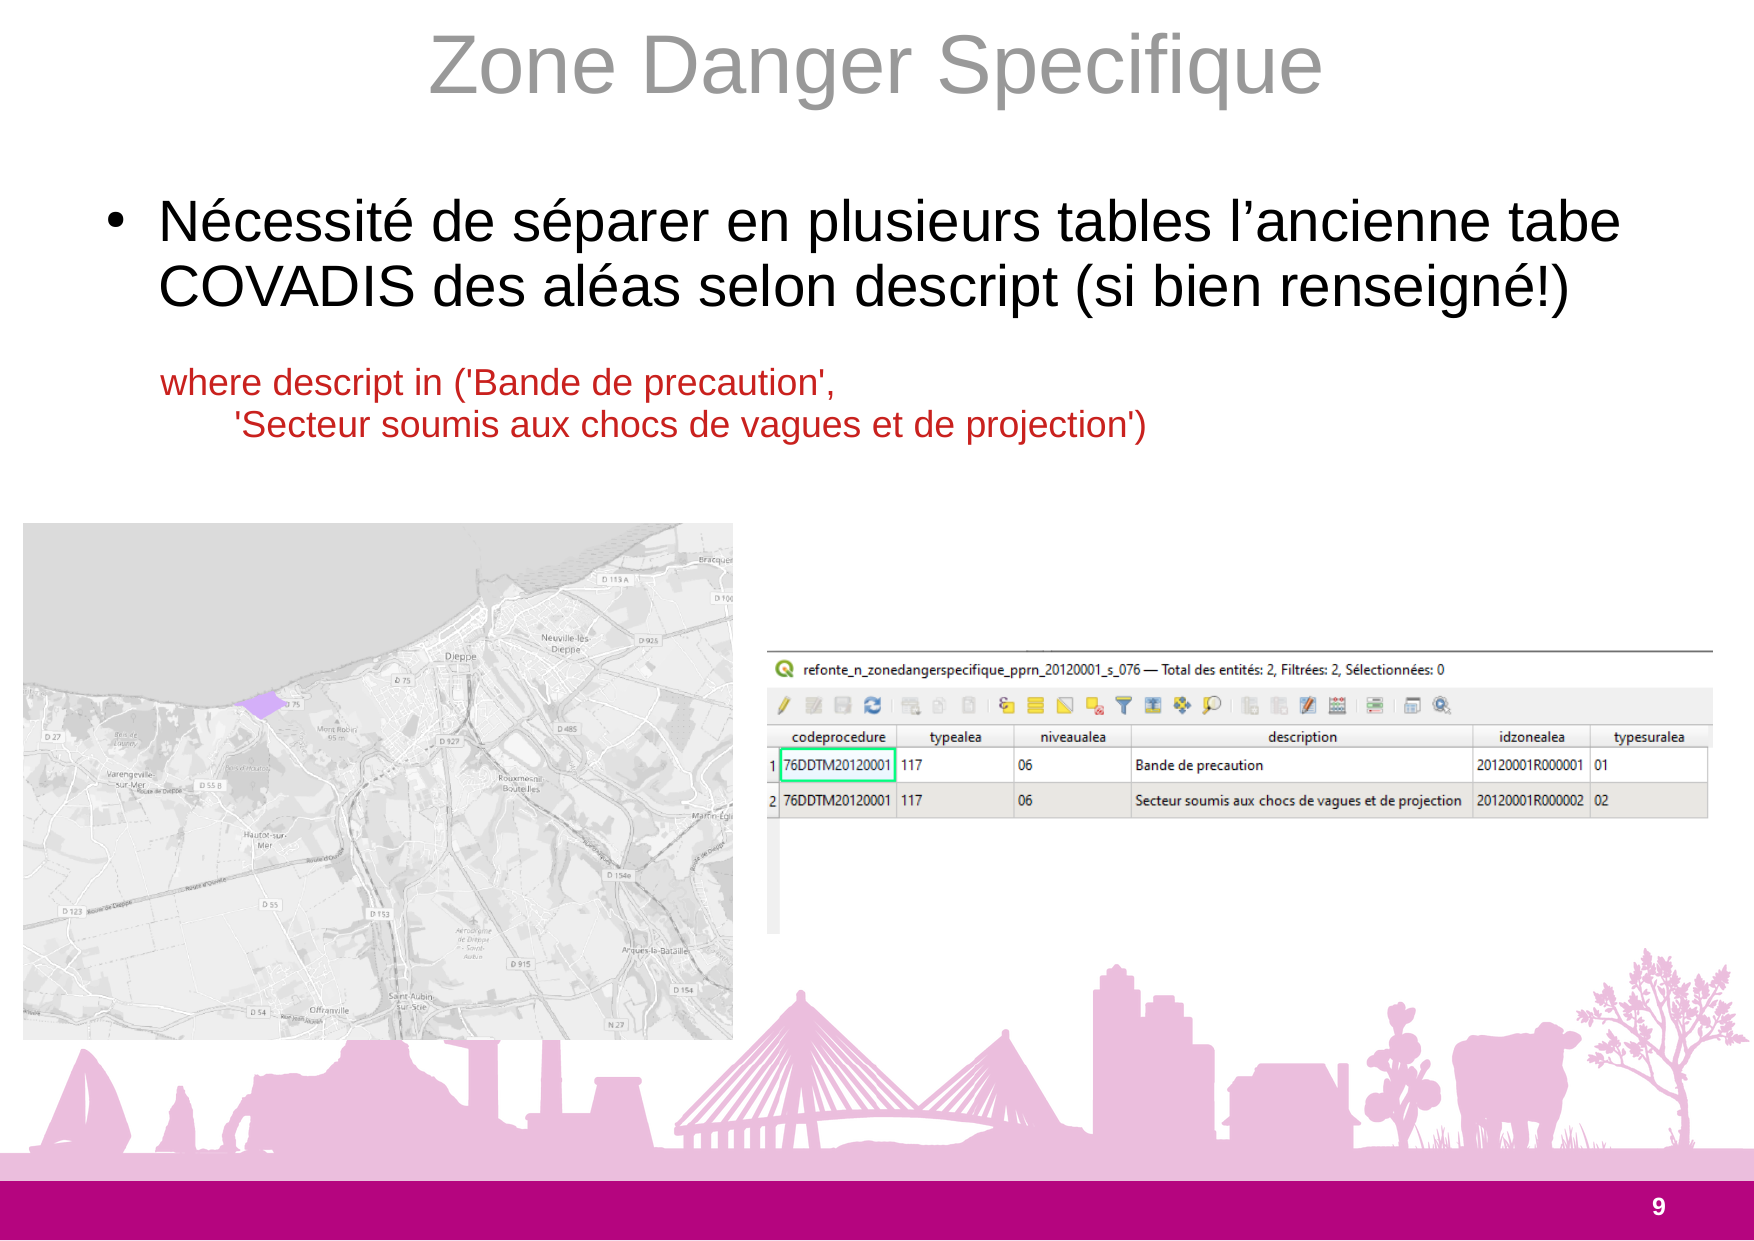

# Zone Danger Specifique
Nécessité de séparer en plusieurs tables l’ancienne tabe COVADIS des aléas selon descript (si bien renseigné!)
		where descript in ('Bande de precaution',
			'Secteur soumis aux chocs de vagues et de projection')
9